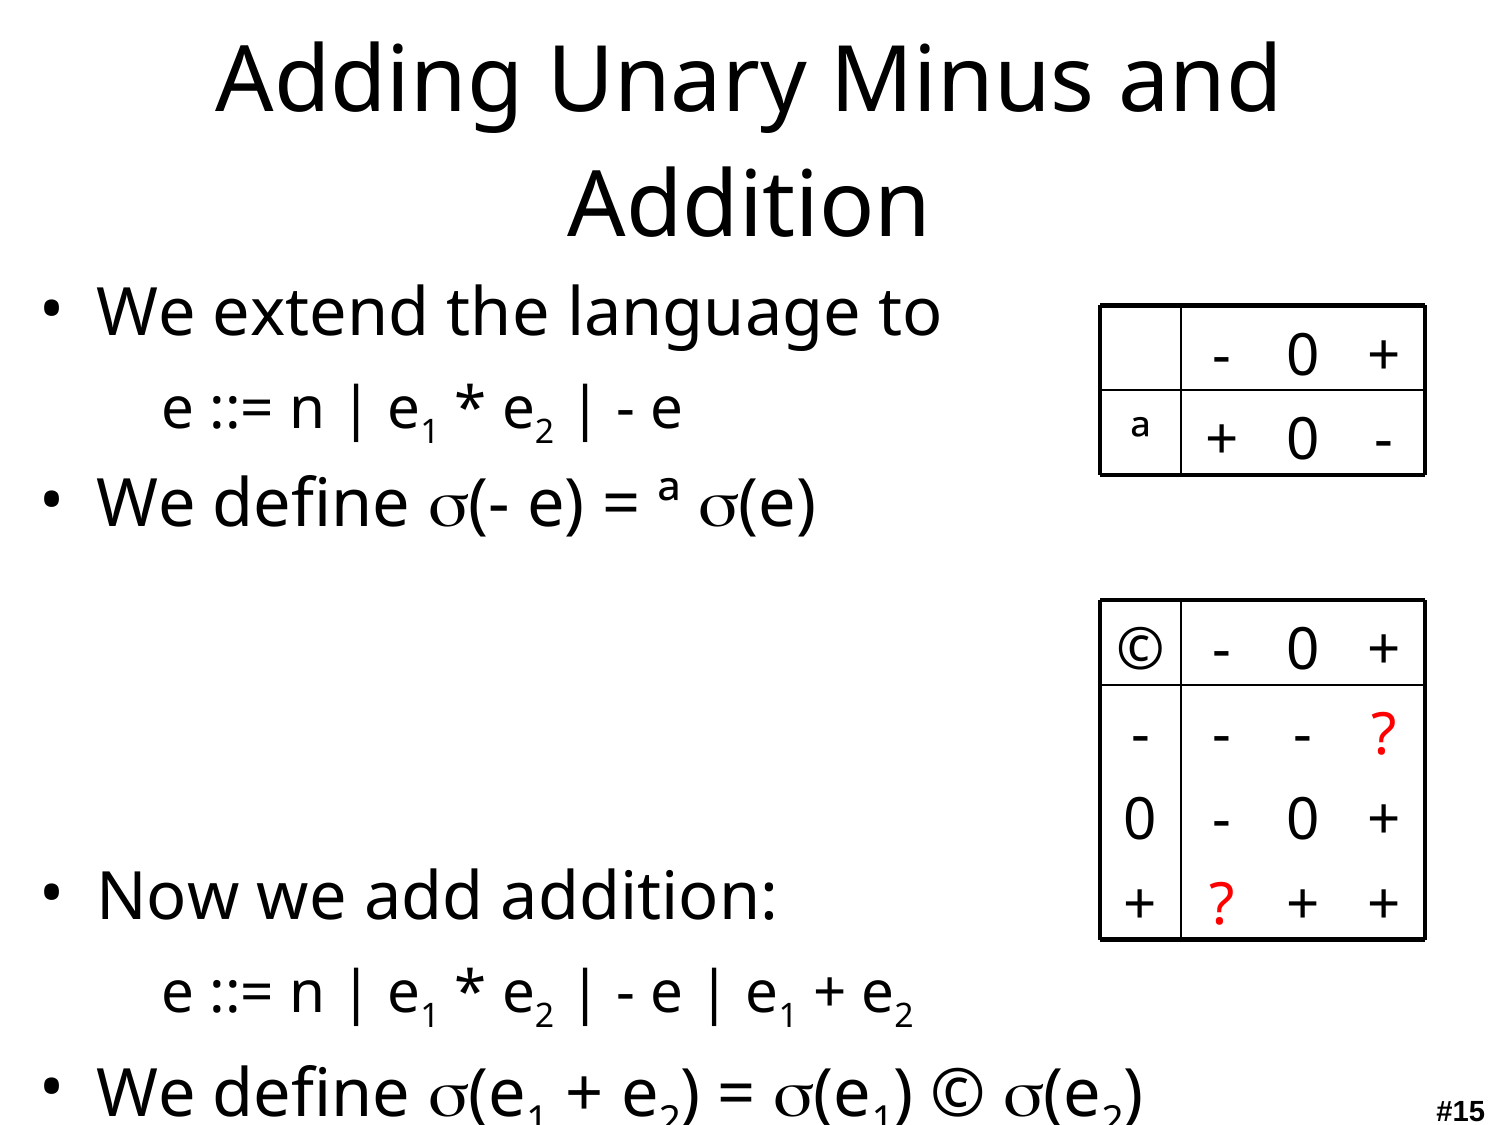

# Adding Unary Minus and Addition
We extend the language to
	e ::= n | e1 * e2 | - e
We define (- e) = ª (e)
Now we add addition:
	e ::= n | e1 * e2 | - e | e1 + e2
We define (e1 + e2) = (e1) © (e2)
-
0
+
ª
+
0
-
©
-
0
+
-
-
-
?
0
-
0
+
+
?
+
+
15